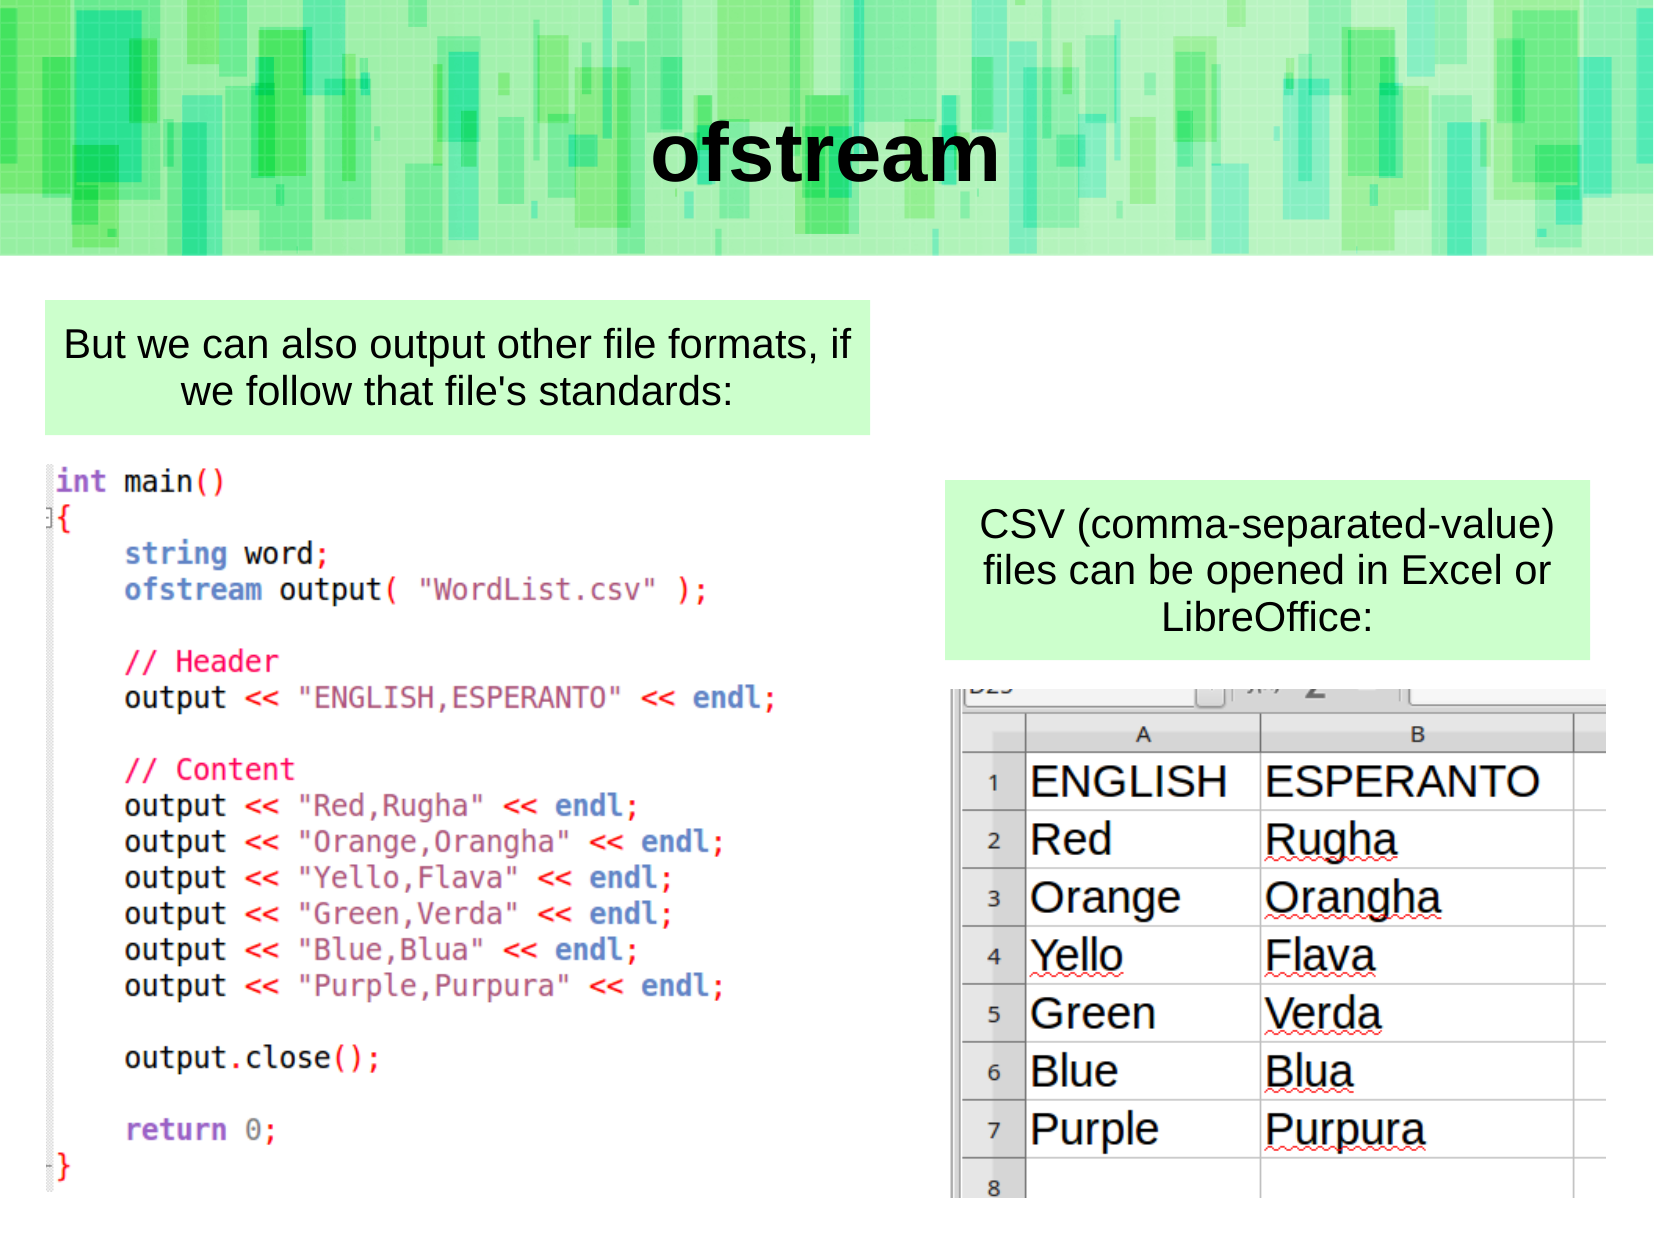

# ofstream
But we can also output other file formats, if we follow that file's standards:
CSV (comma-separated-value) files can be opened in Excel or LibreOffice: